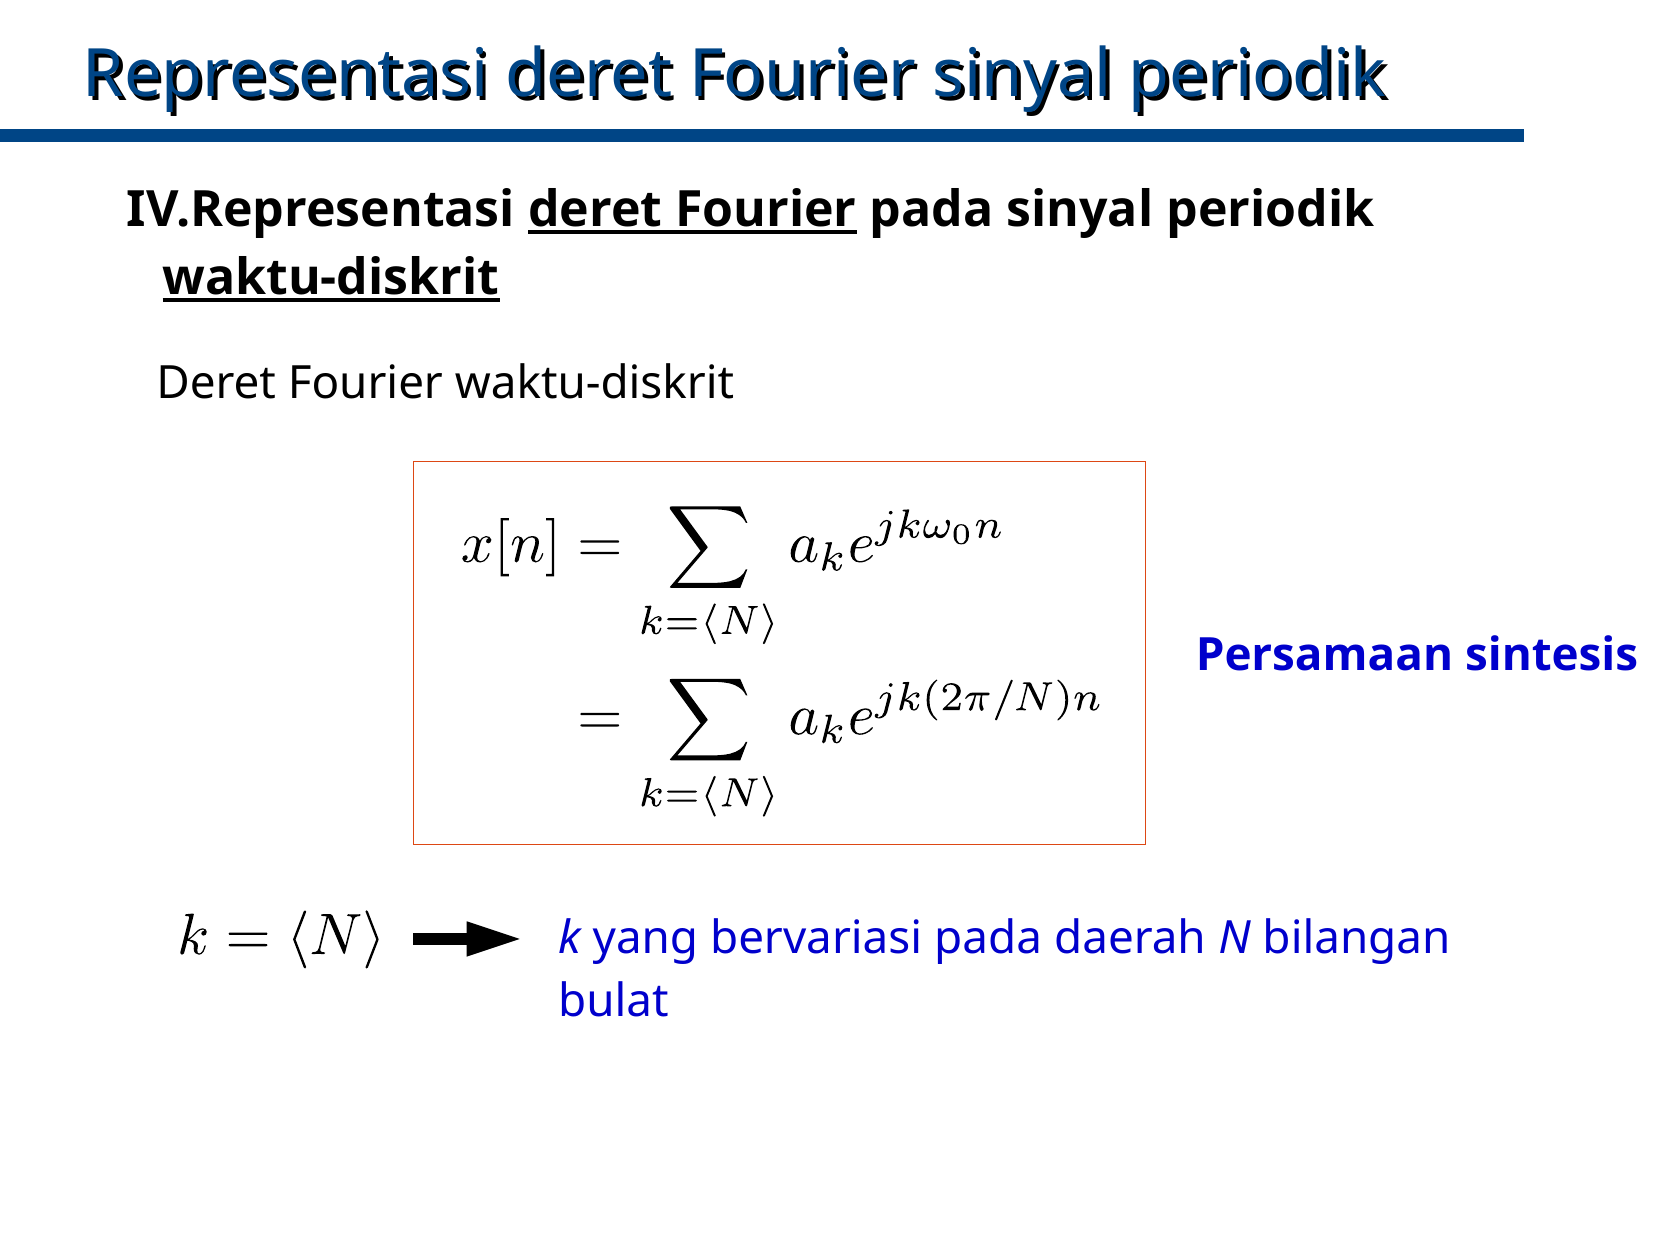

Representasi deret Fourier sinyal periodik
Representasi deret Fourier pada sinyal periodik waktu-diskrit
Deret Fourier waktu-diskrit
Persamaan sintesis
k yang bervariasi pada daerah N bilangan bulat